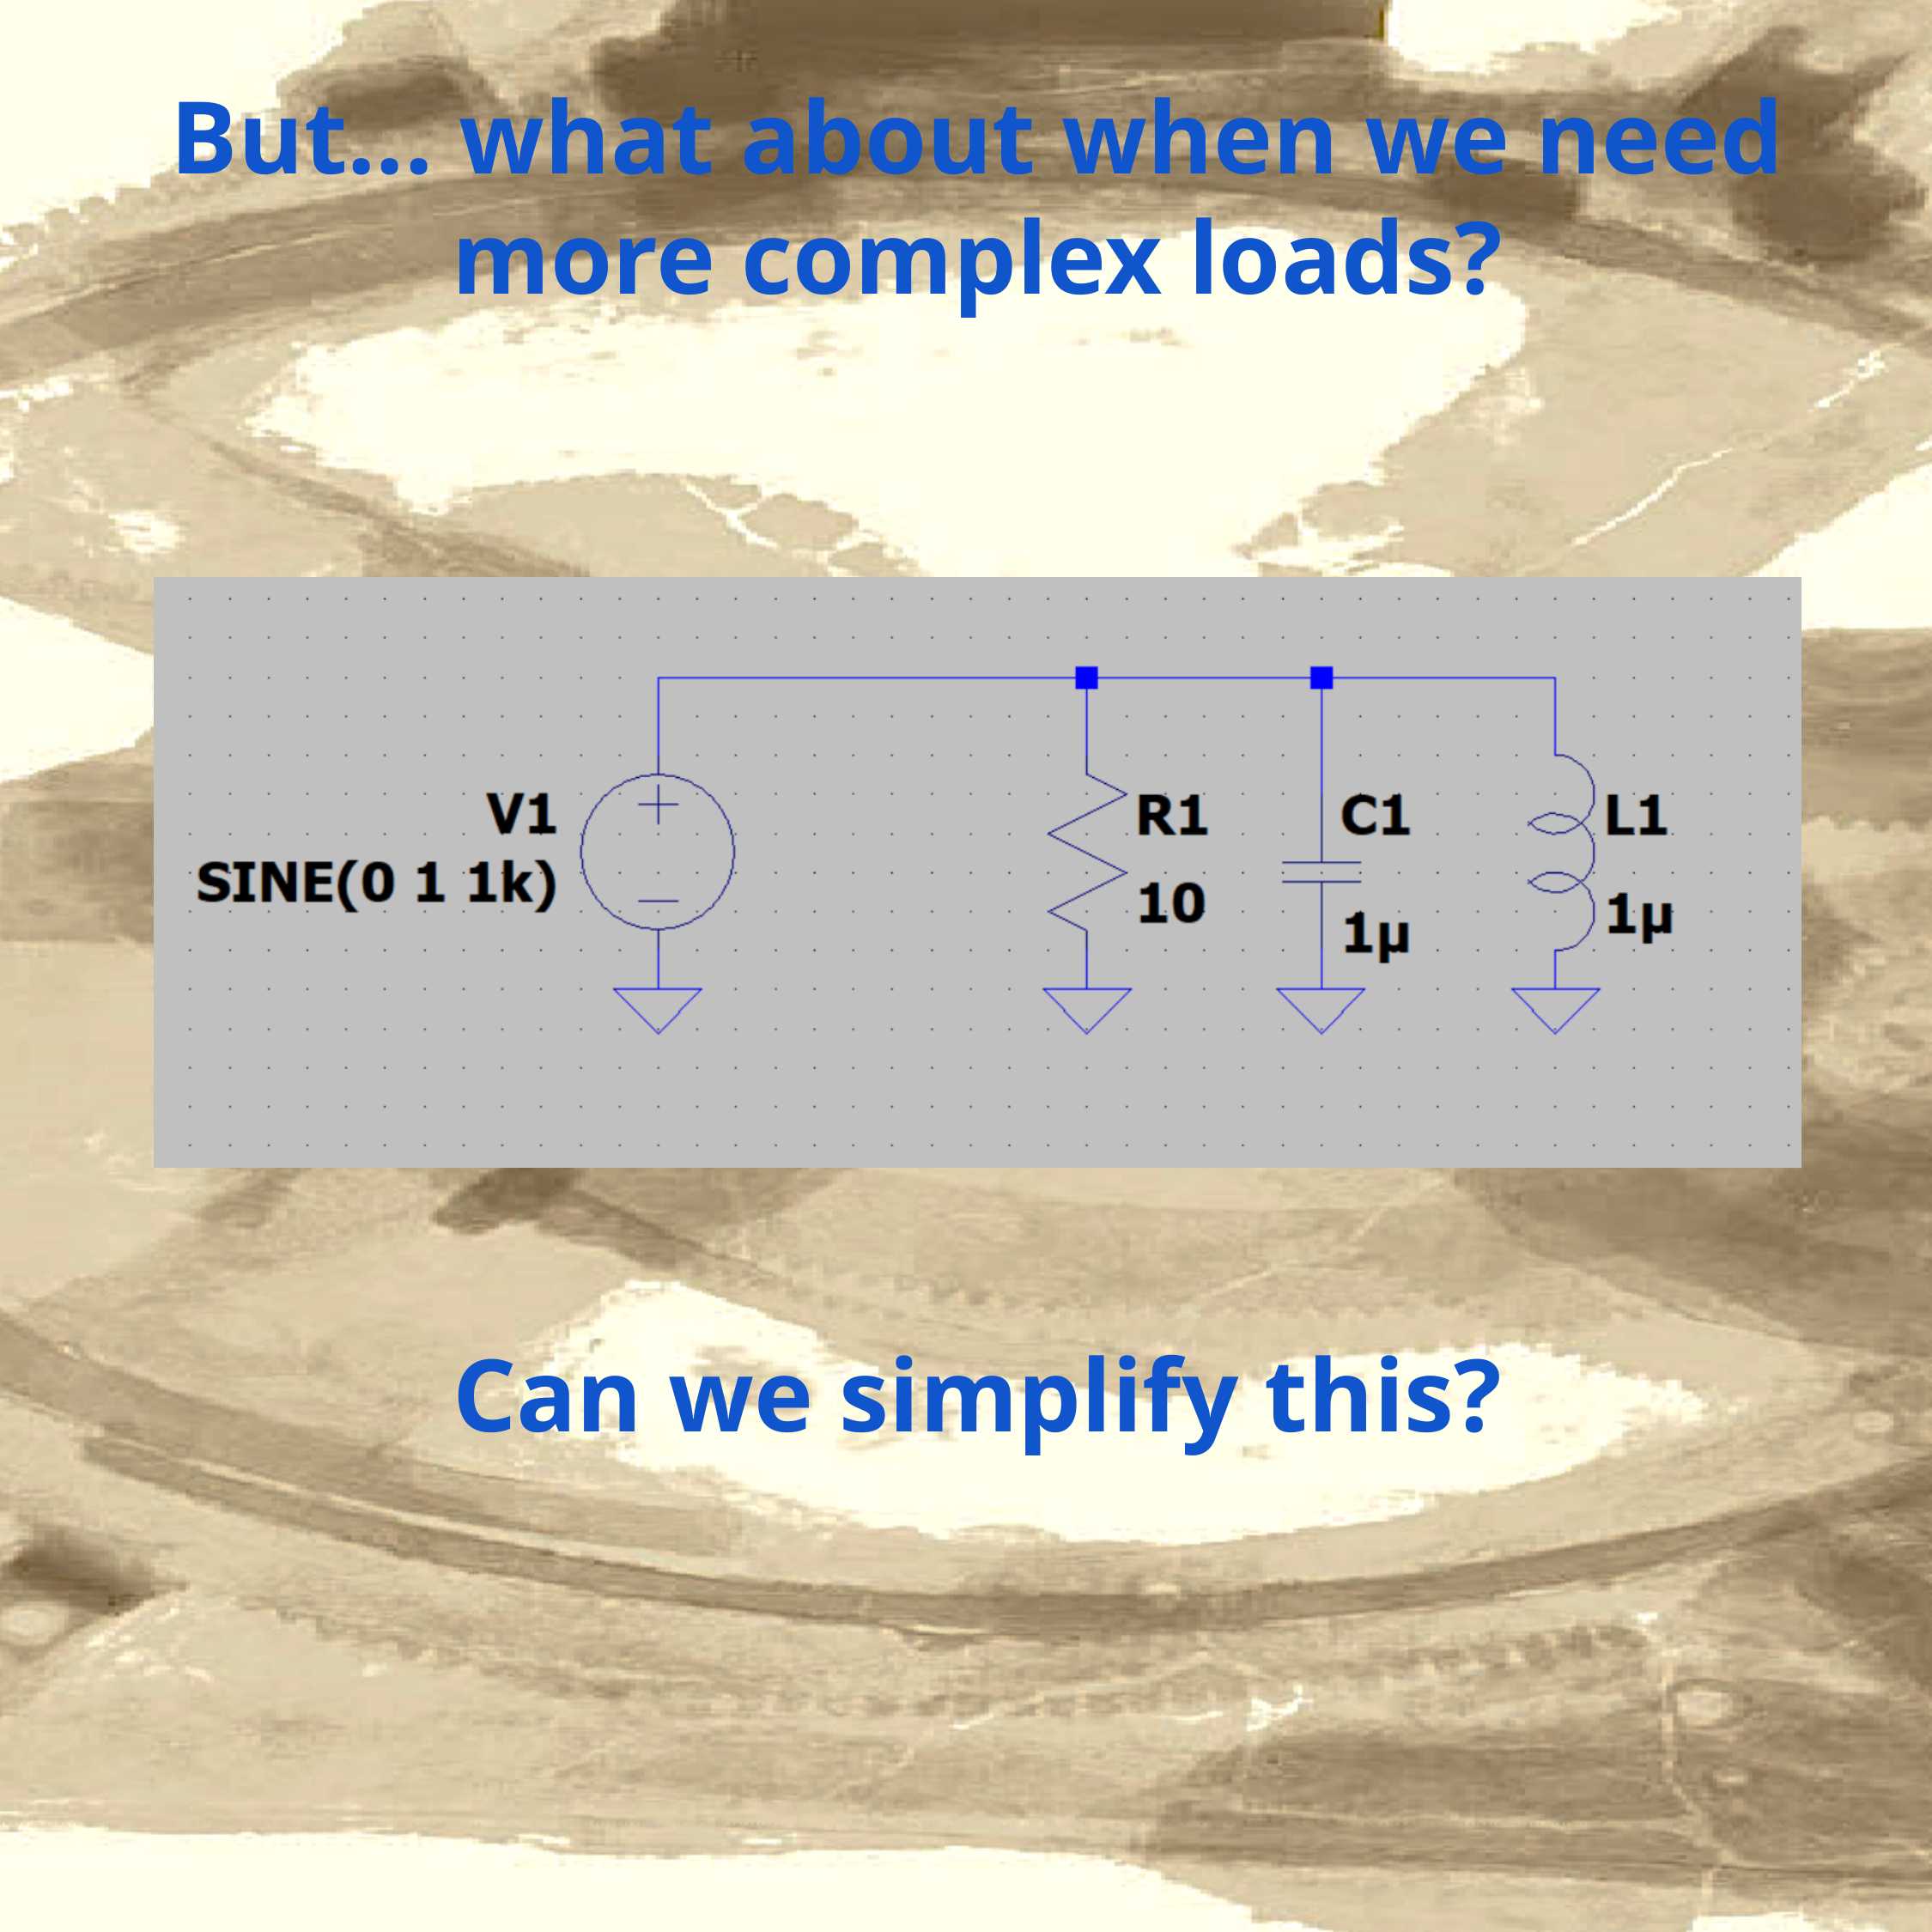

But... what about when we need more complex loads?
Can we simplify this?